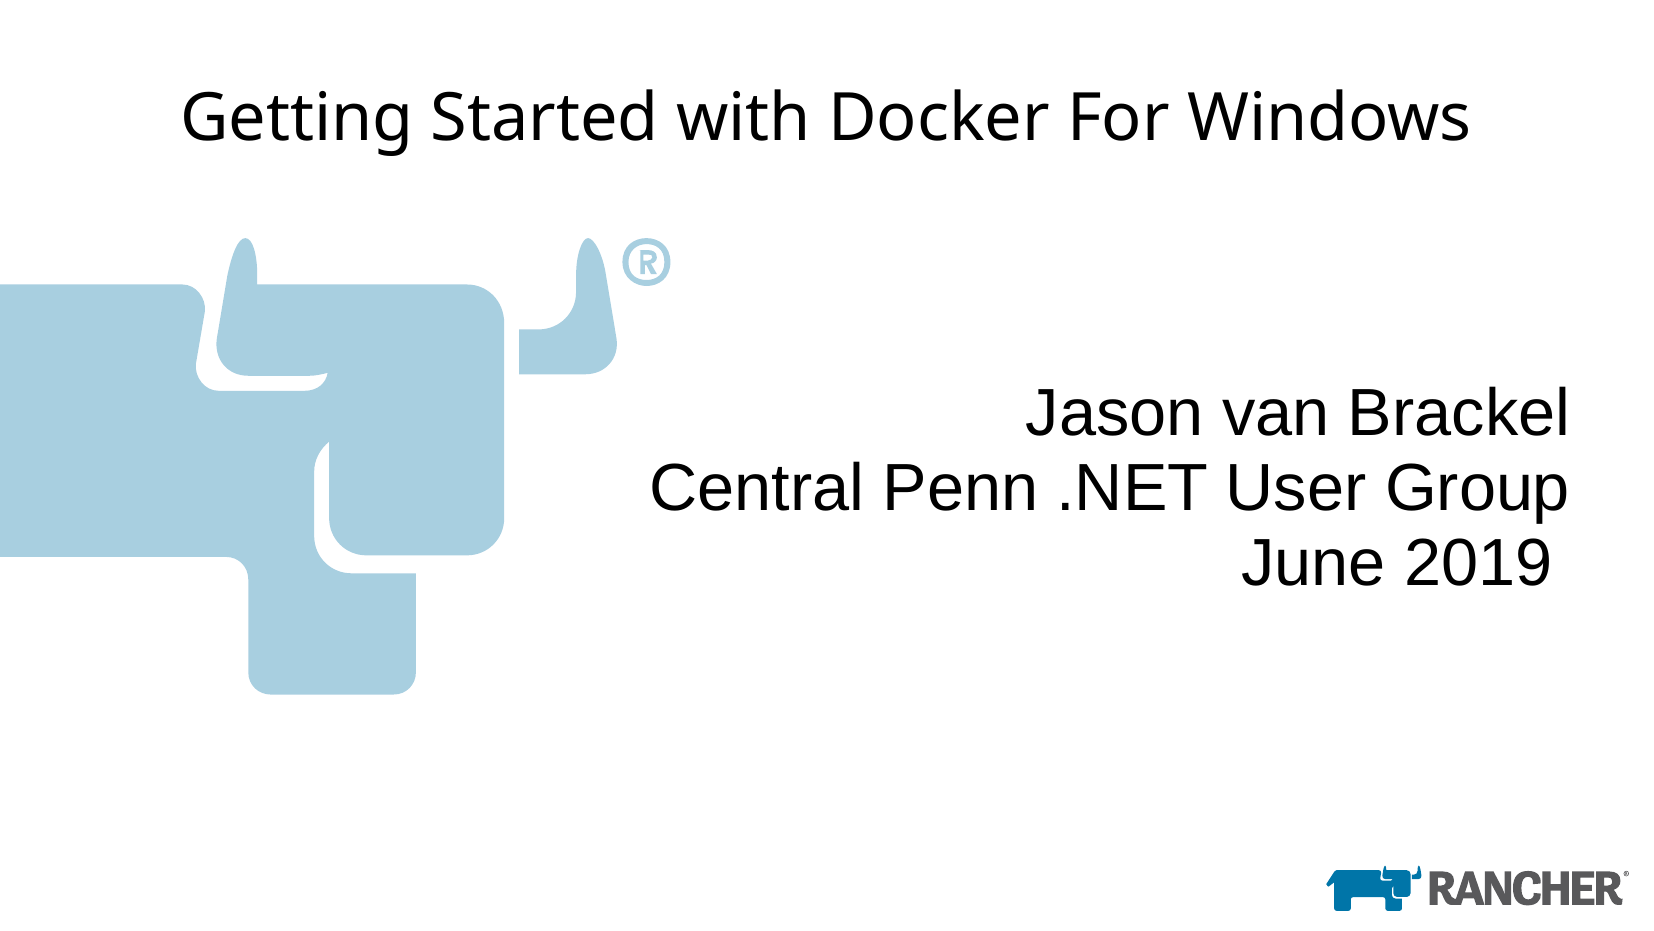

# Getting Started with Docker For Windows
Jason van Brackel
Central Penn .NET User Group
June 2019